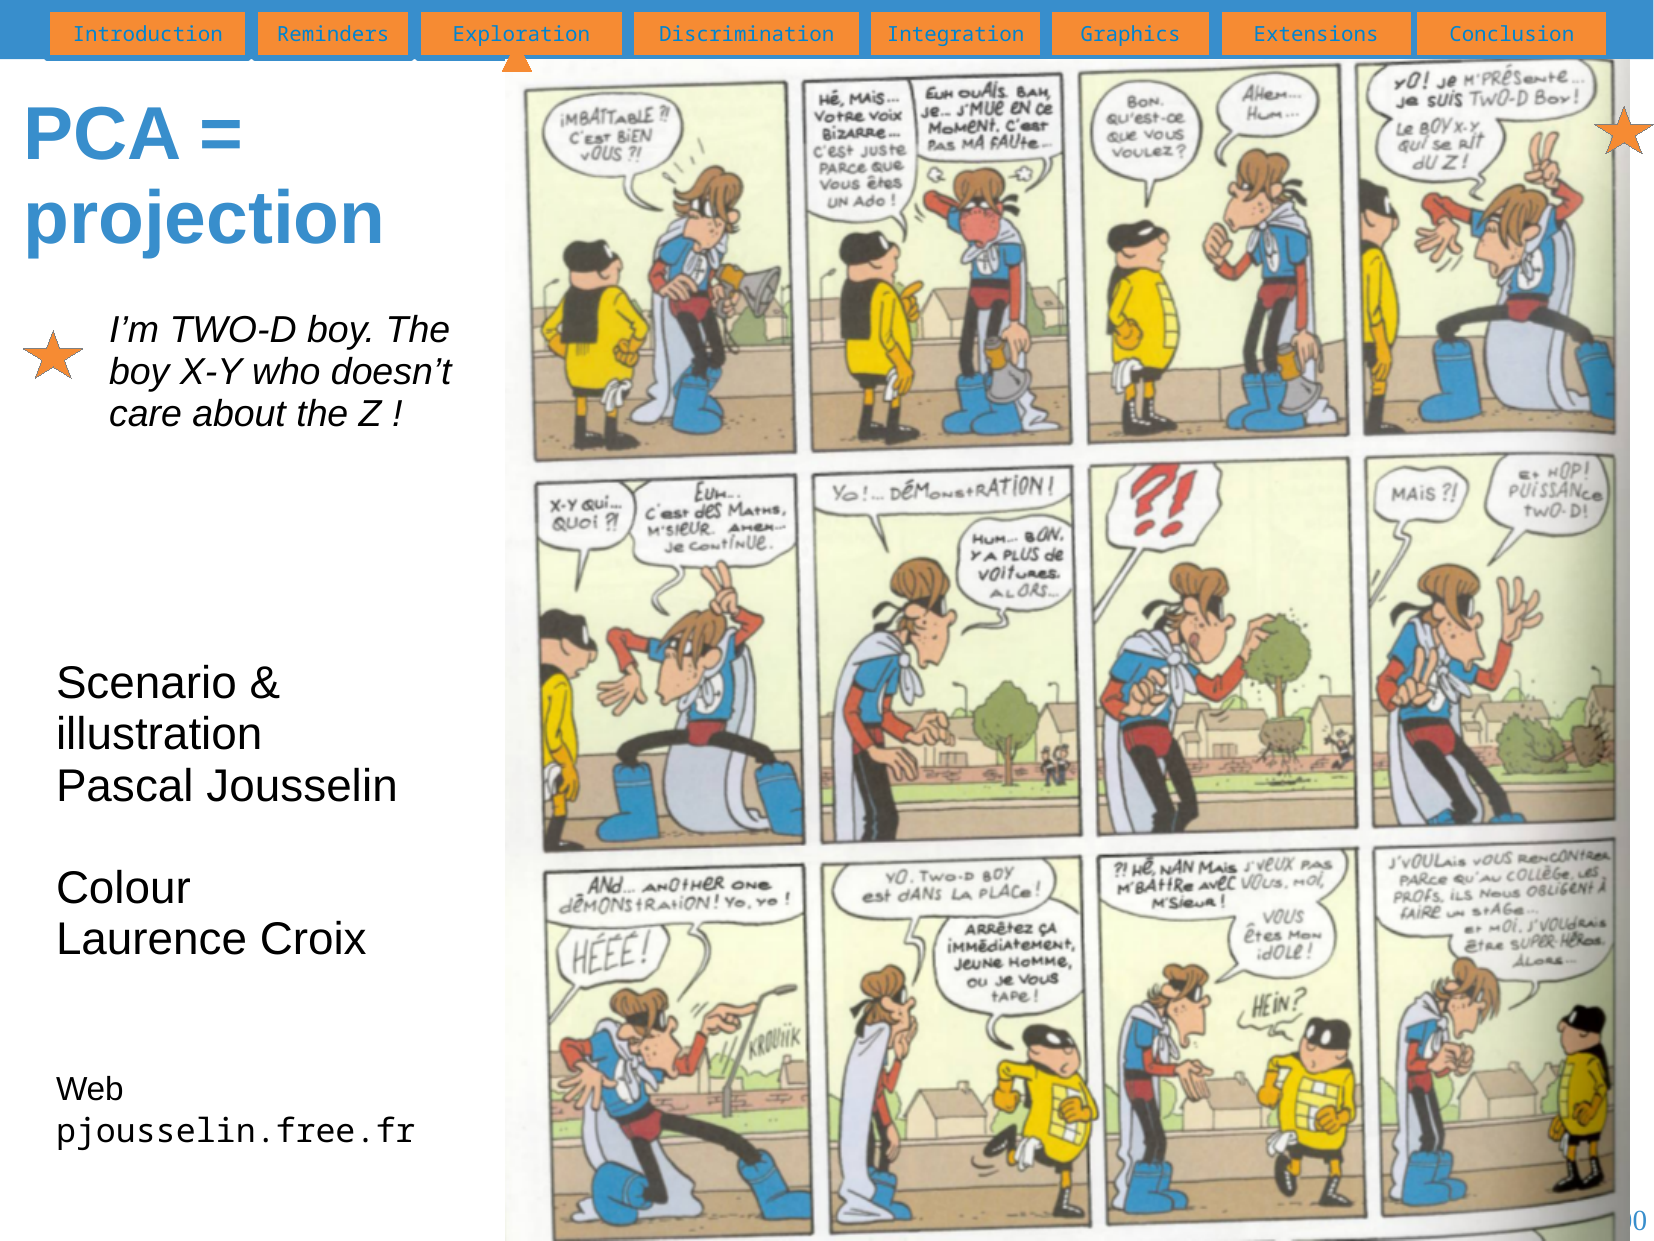

PCA = projection
I’m TWO-D boy. The boy X-Y who doesn’t care about the Z !
Scenario & illustration
Pascal Jousselin
Colour
Laurence Croix
Web
pjousselin.free.fr
54